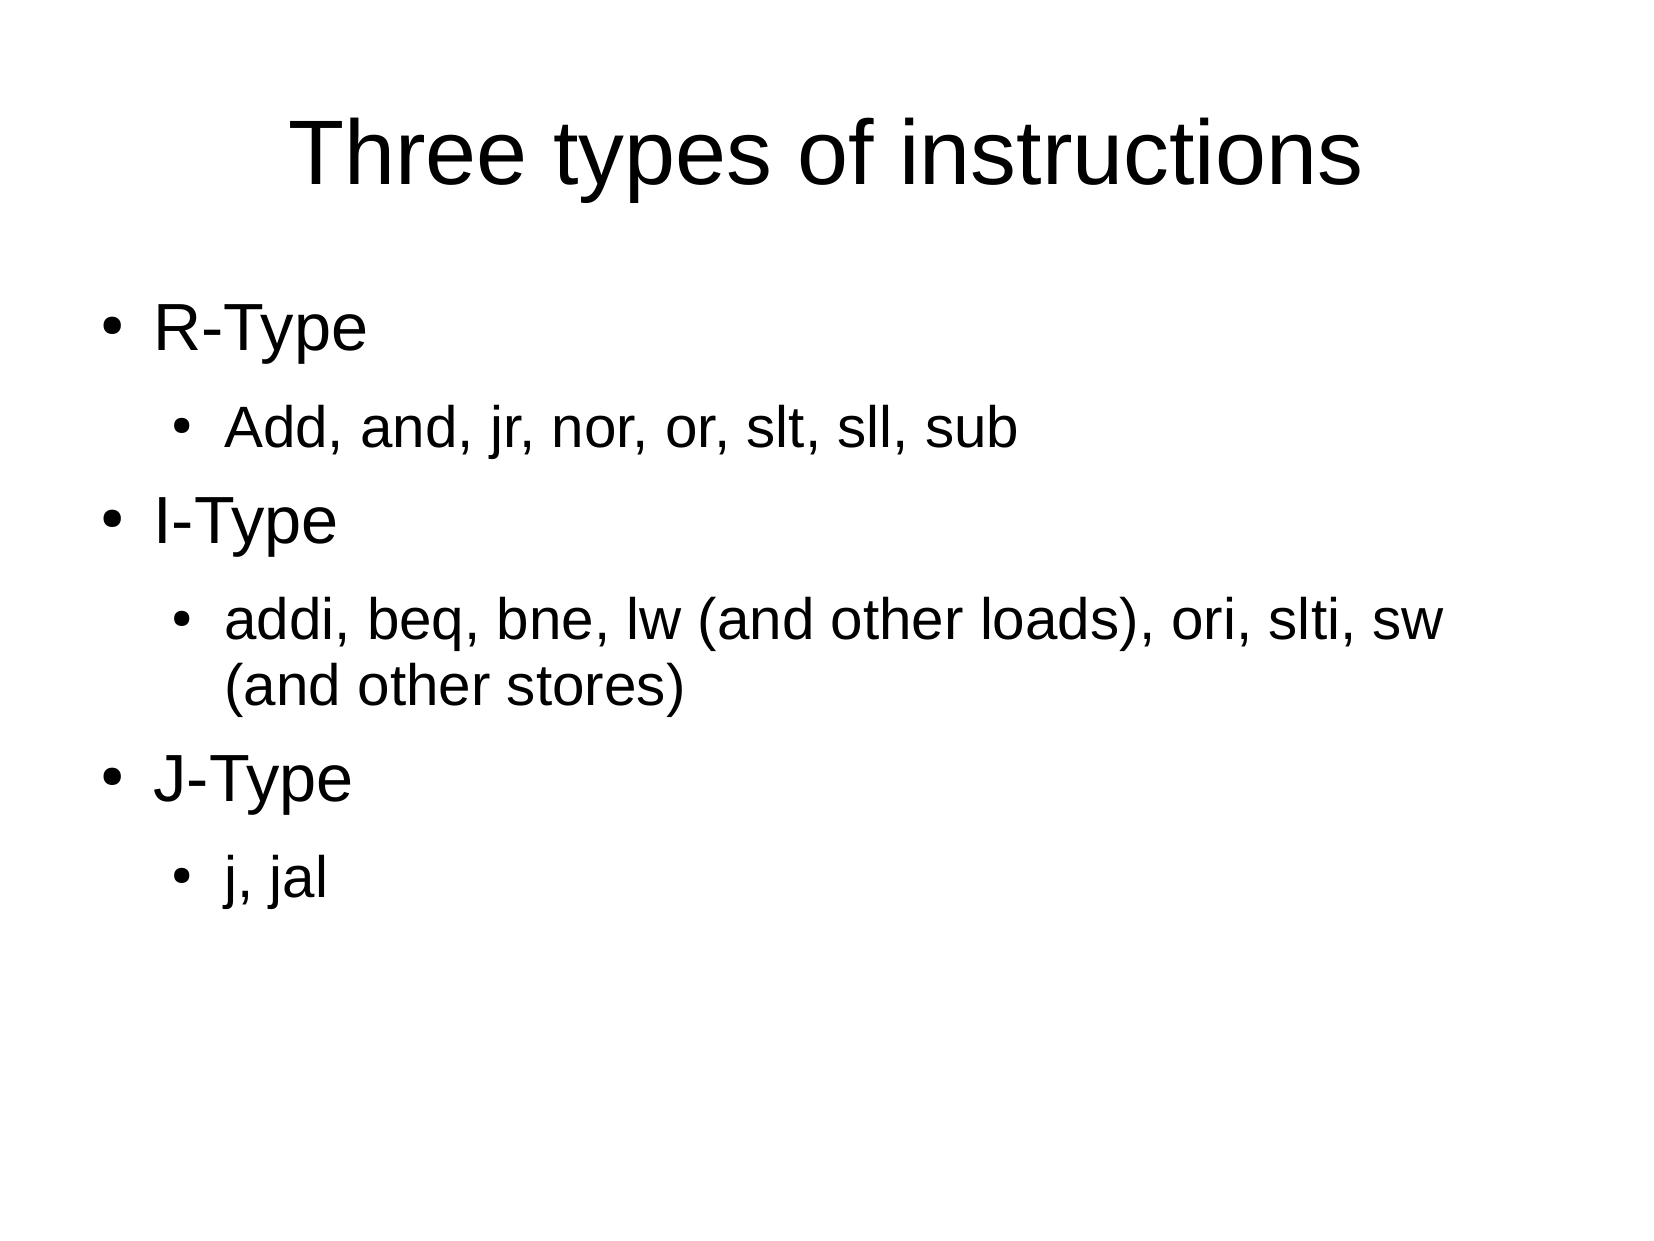

# Three types of instructions
R-Type
Add, and, jr, nor, or, slt, sll, sub
I-Type
addi, beq, bne, lw (and other loads), ori, slti, sw (and other stores)
J-Type
j, jal